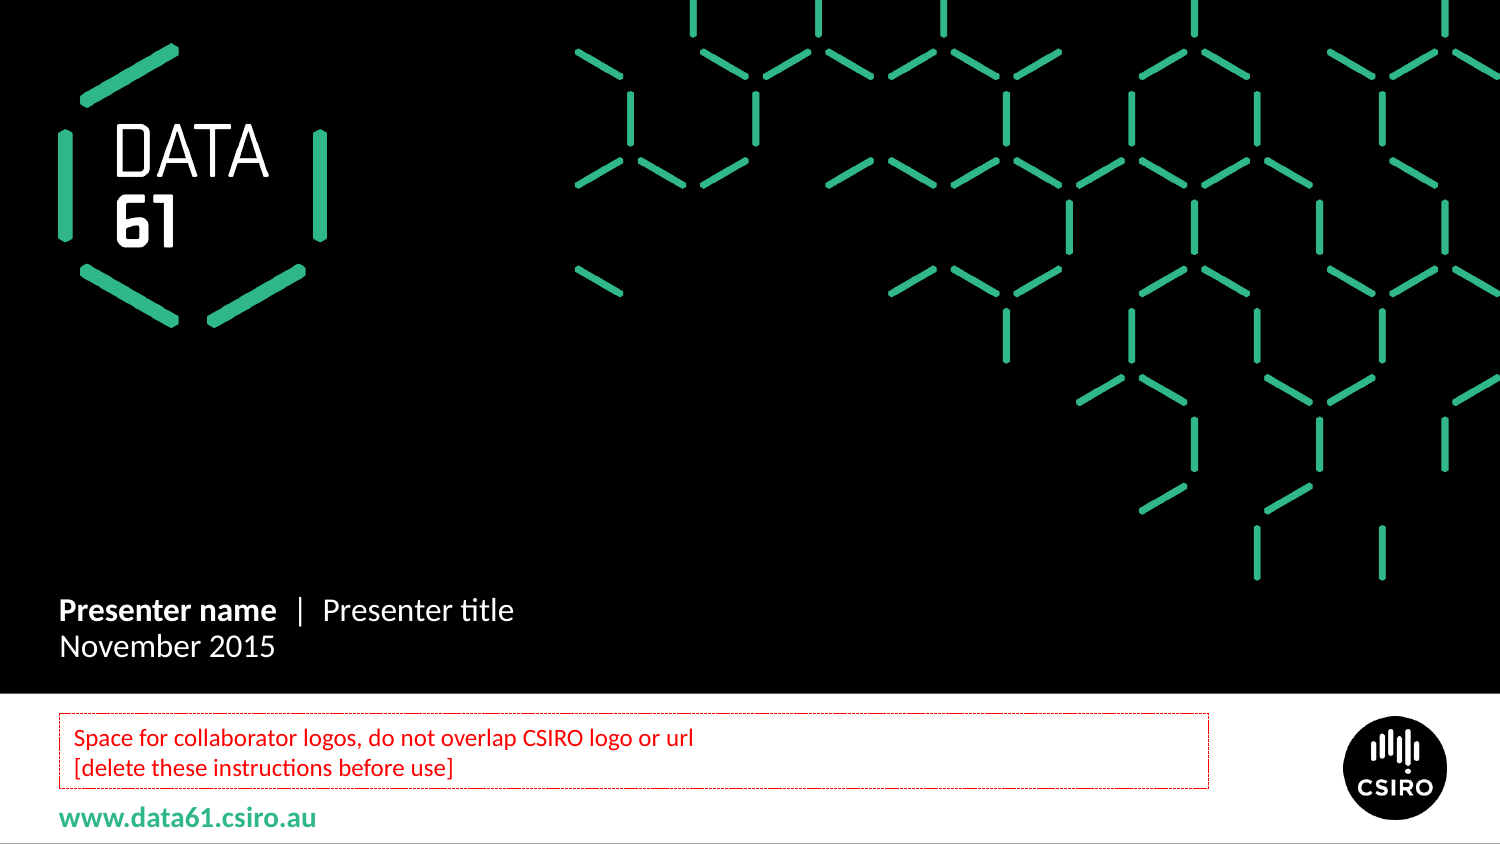

#
Presenter name | Presenter title
November 2015
Space for collaborator logos, do not overlap CSIRO logo or url
[delete these instructions before use]